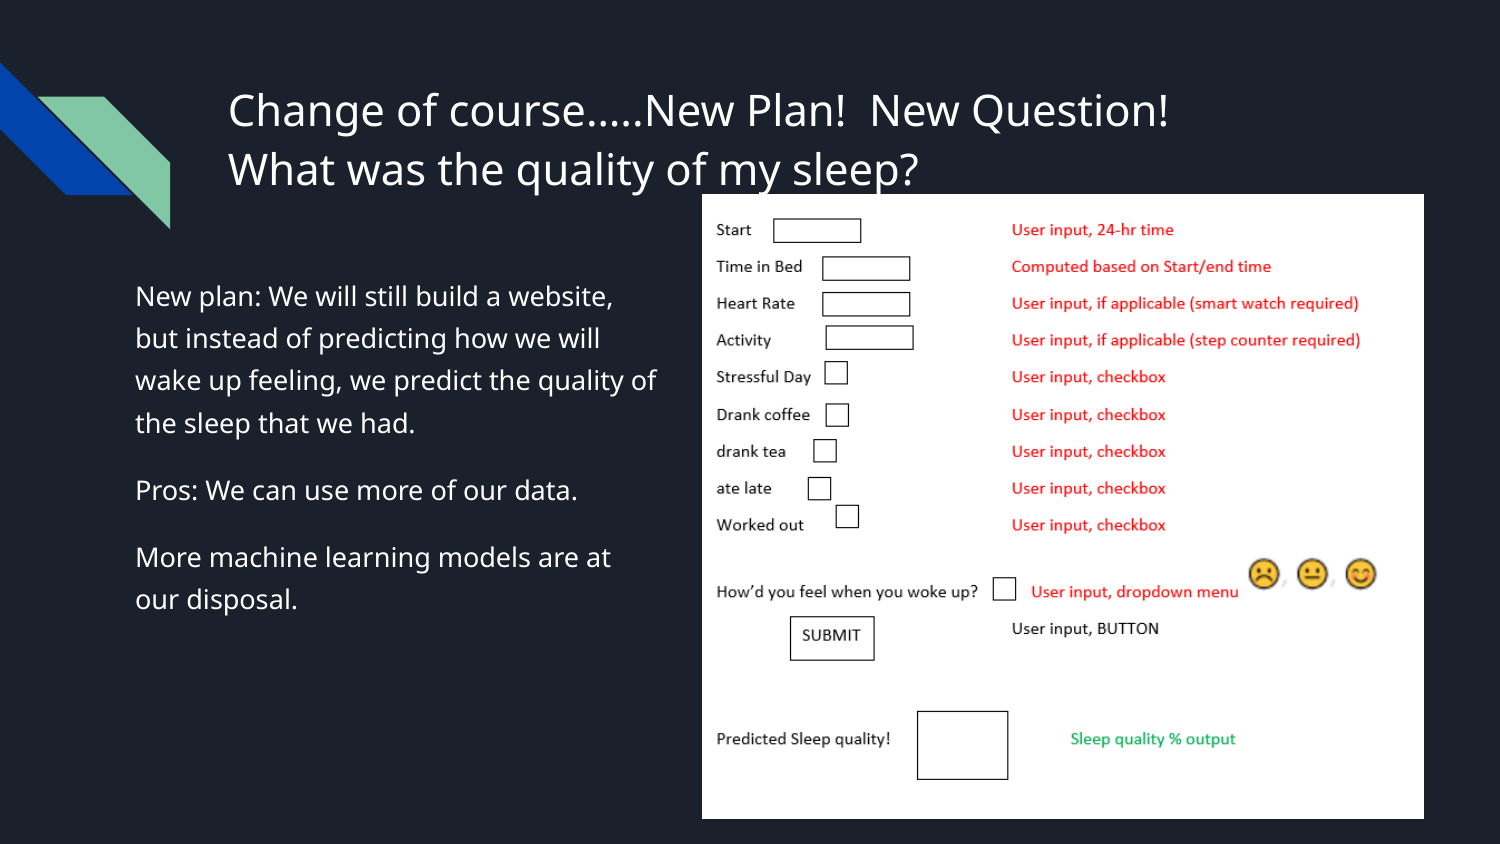

# Change of course…..New Plan! New Question! What was the quality of my sleep?
New plan: We will still build a website, but instead of predicting how we will wake up feeling, we predict the quality of the sleep that we had.
Pros: We can use more of our data.
More machine learning models are at our disposal.